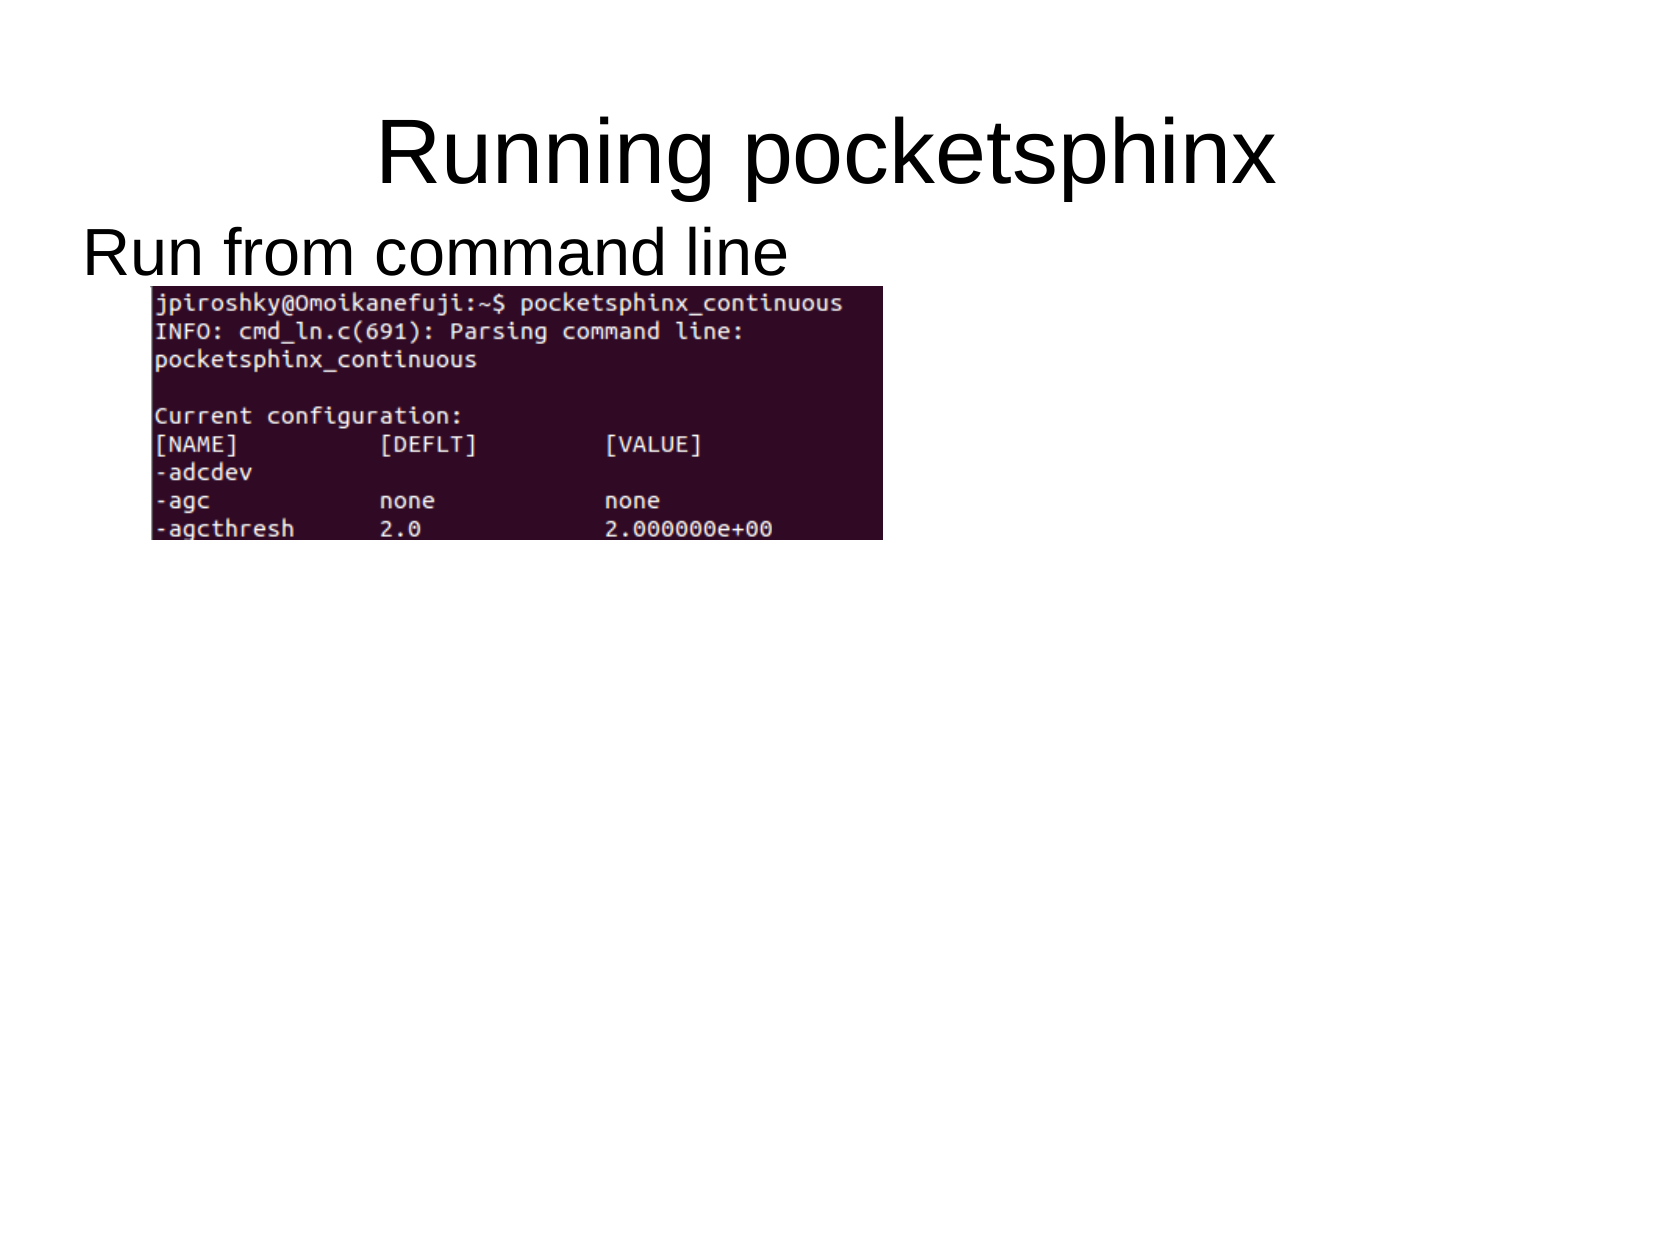

# Running pocketsphinx
Run from command line